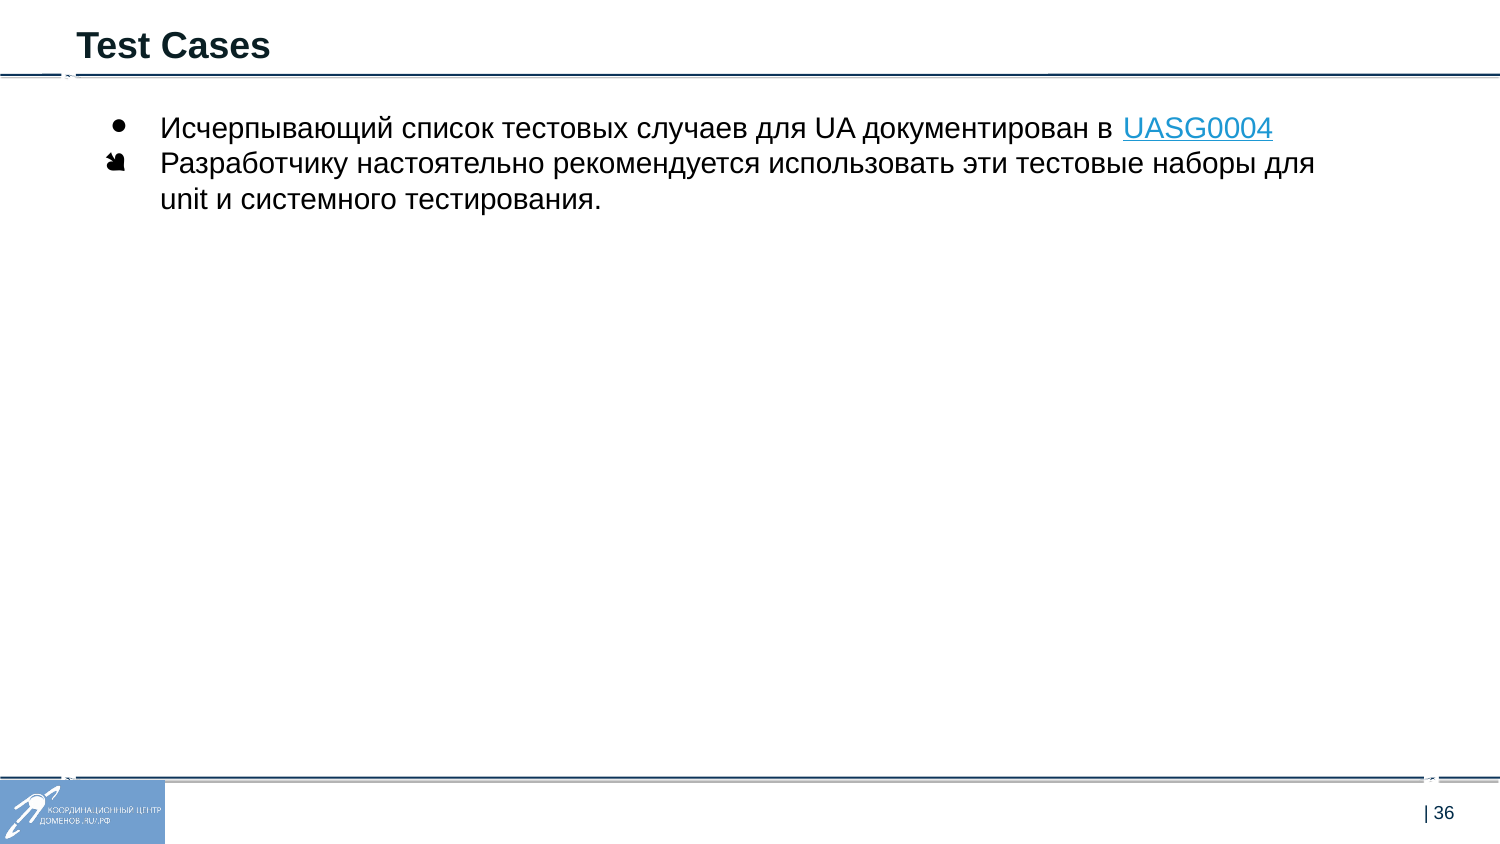

# Test Cases
Исчерпывающий список тестовых случаев для UA документирован в UASG0004
Разработчику настоятельно рекомендуется использовать эти тестовые наборы для unit и системного тестирования.